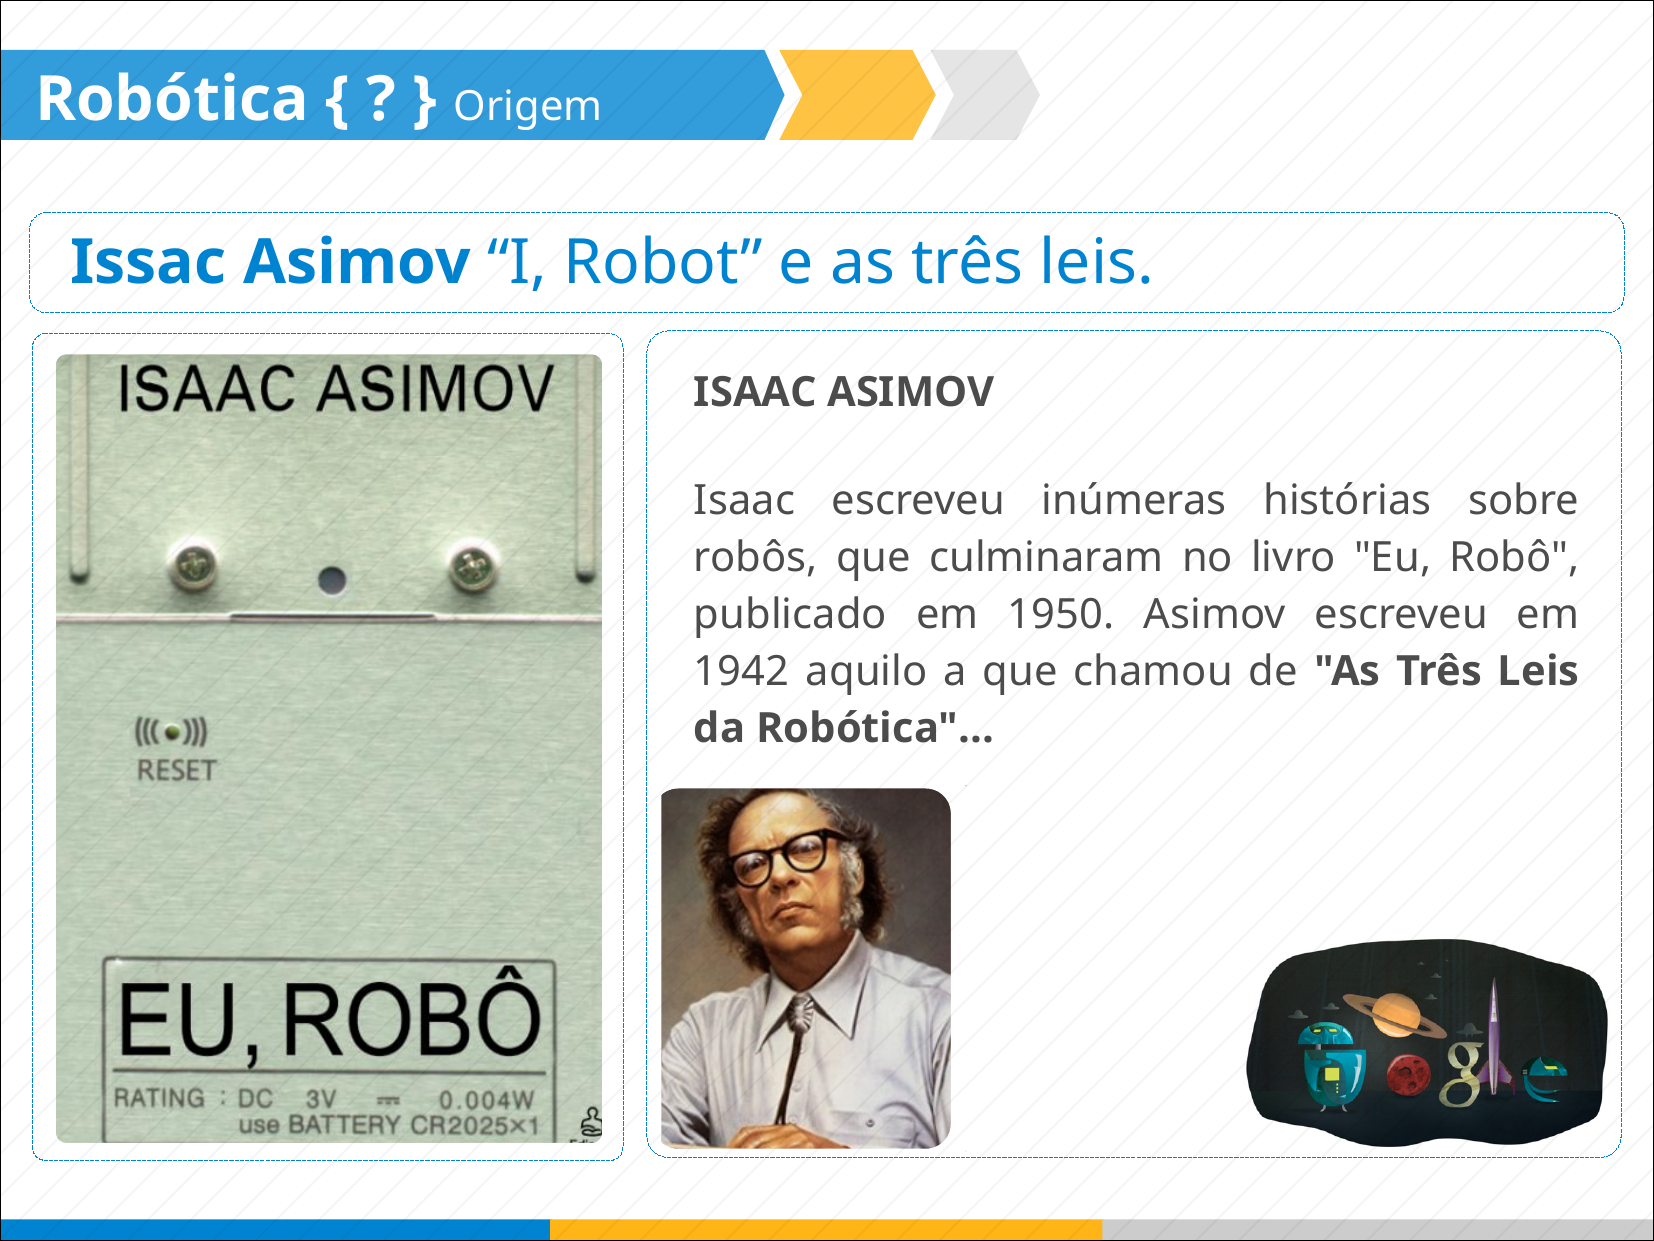

Robótica { ? } Origem
Issac Asimov “I, Robot” e as três leis.
ISAAC ASIMOV
Isaac escreveu inúmeras histórias sobre robôs, que culminaram no livro "Eu, Robô", publicado em 1950. Asimov escreveu em 1942 aquilo a que chamou de "As Três Leis da Robótica"...